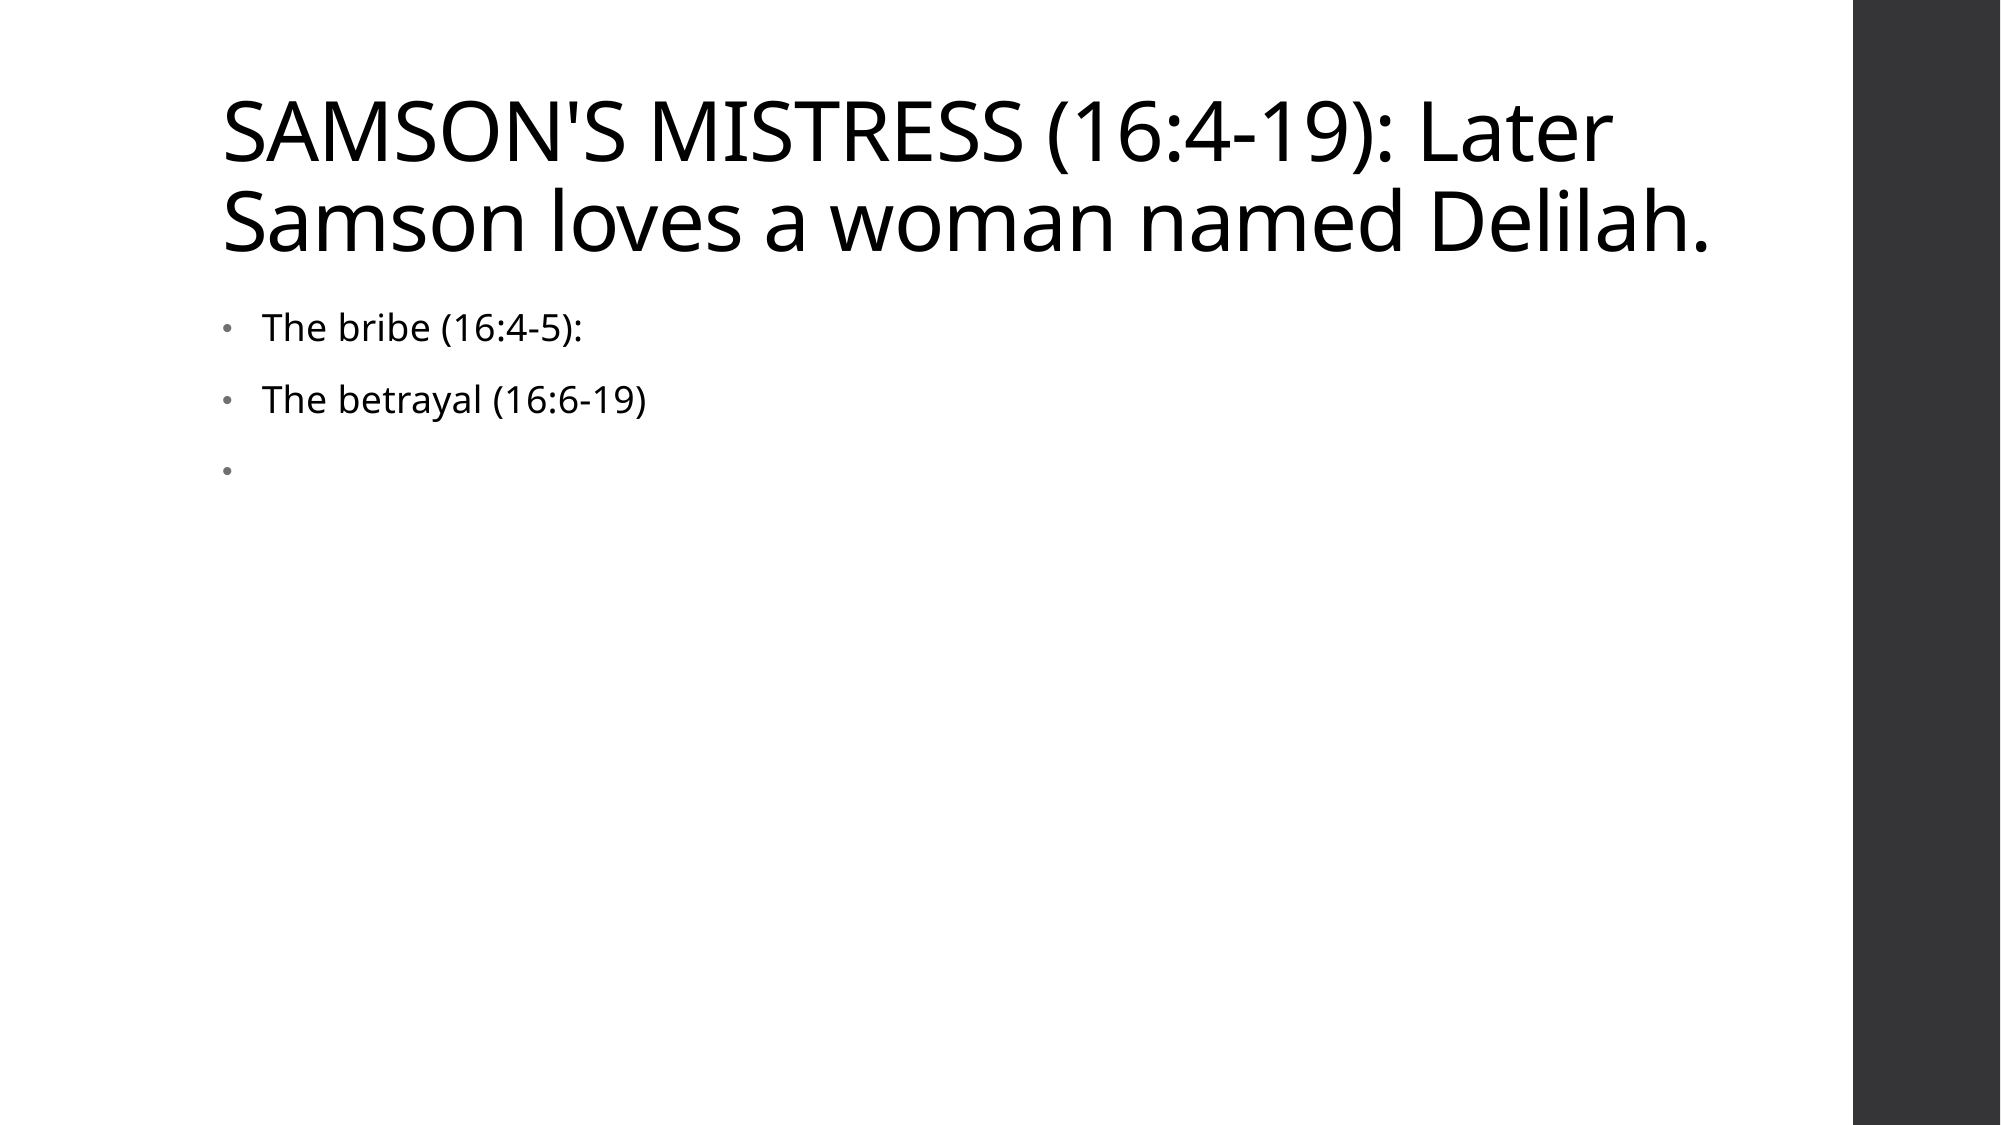

# SAMSON'S MISTRESS (16:4-19): Later Samson loves a woman named Delilah.
 The bribe (16:4-5):
 The betrayal (16:6-19)